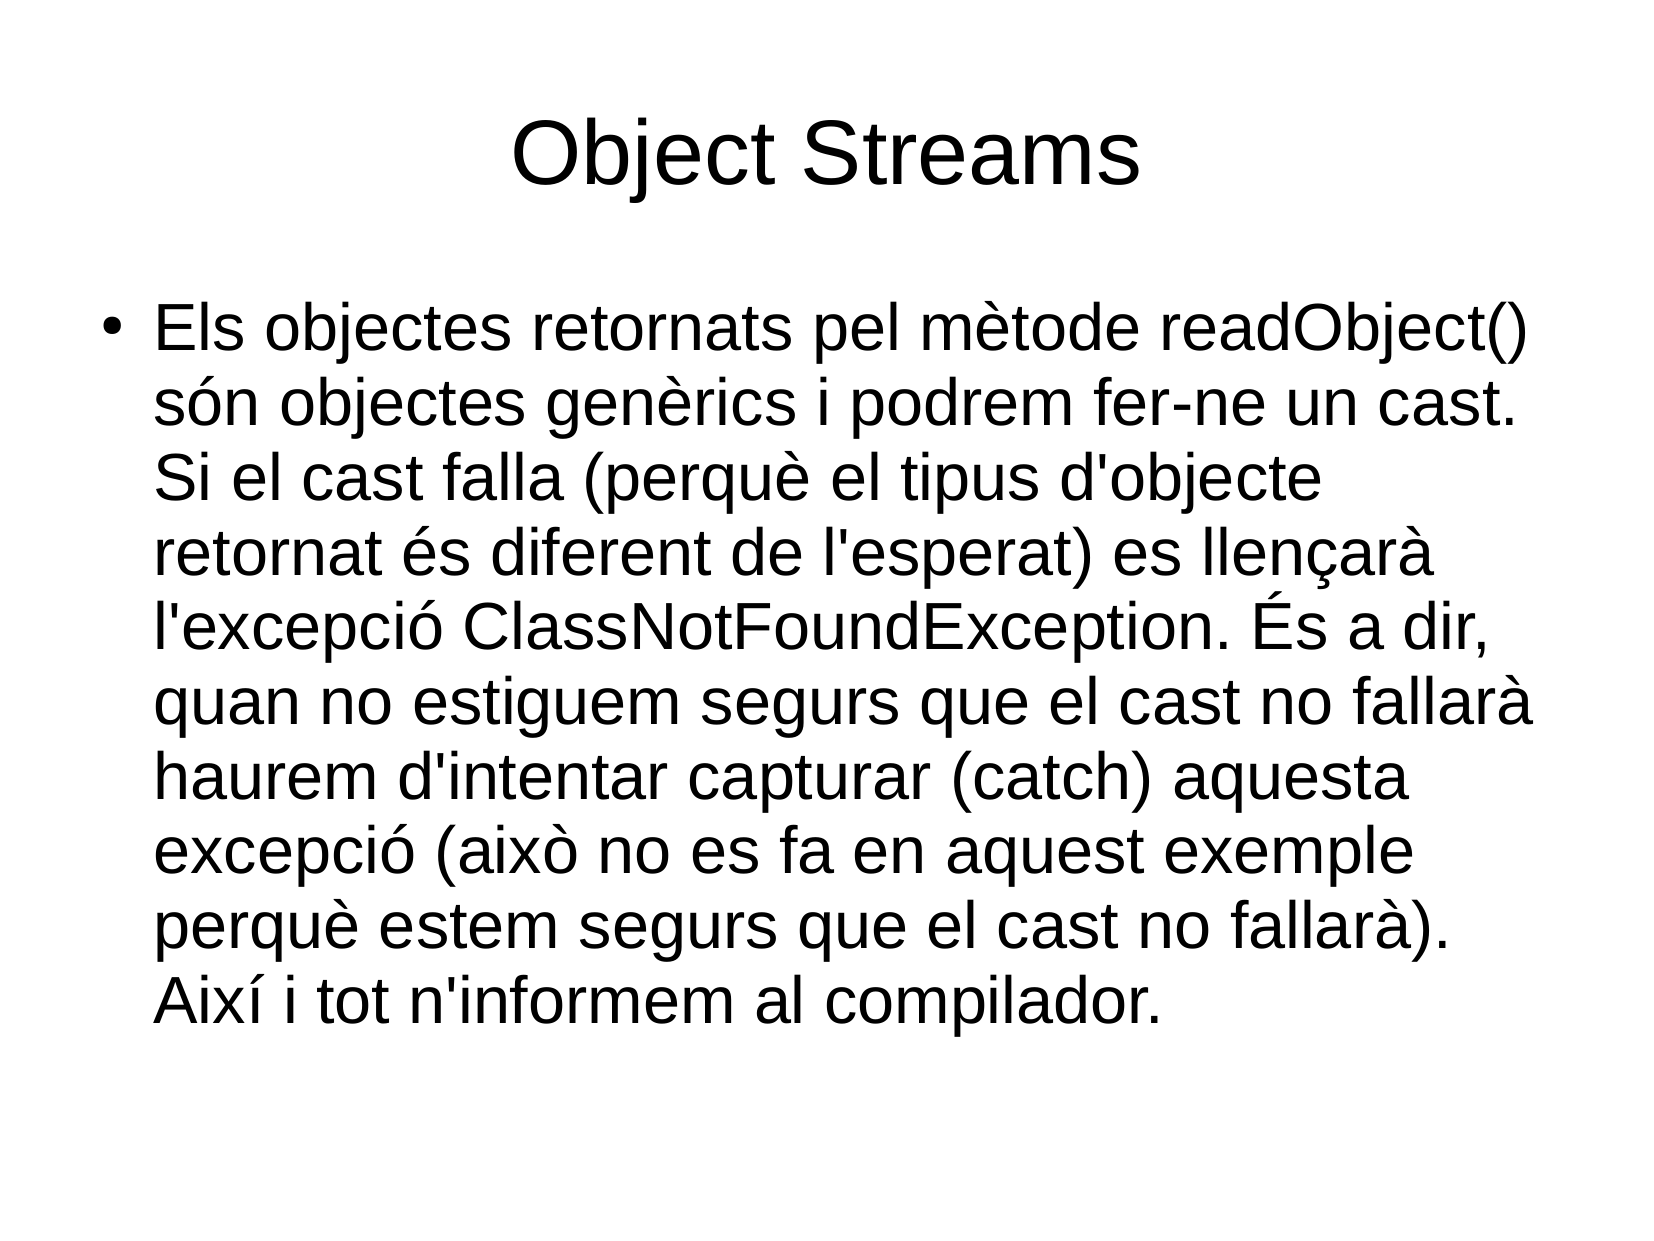

# Object Streams
Els objectes retornats pel mètode readObject() són objectes genèrics i podrem fer-ne un cast. Si el cast falla (perquè el tipus d'objecte retornat és diferent de l'esperat) es llençarà l'excepció ClassNotFoundException. És a dir, quan no estiguem segurs que el cast no fallarà haurem d'intentar capturar (catch) aquesta excepció (això no es fa en aquest exemple perquè estem segurs que el cast no fallarà). Així i tot n'informem al compilador.